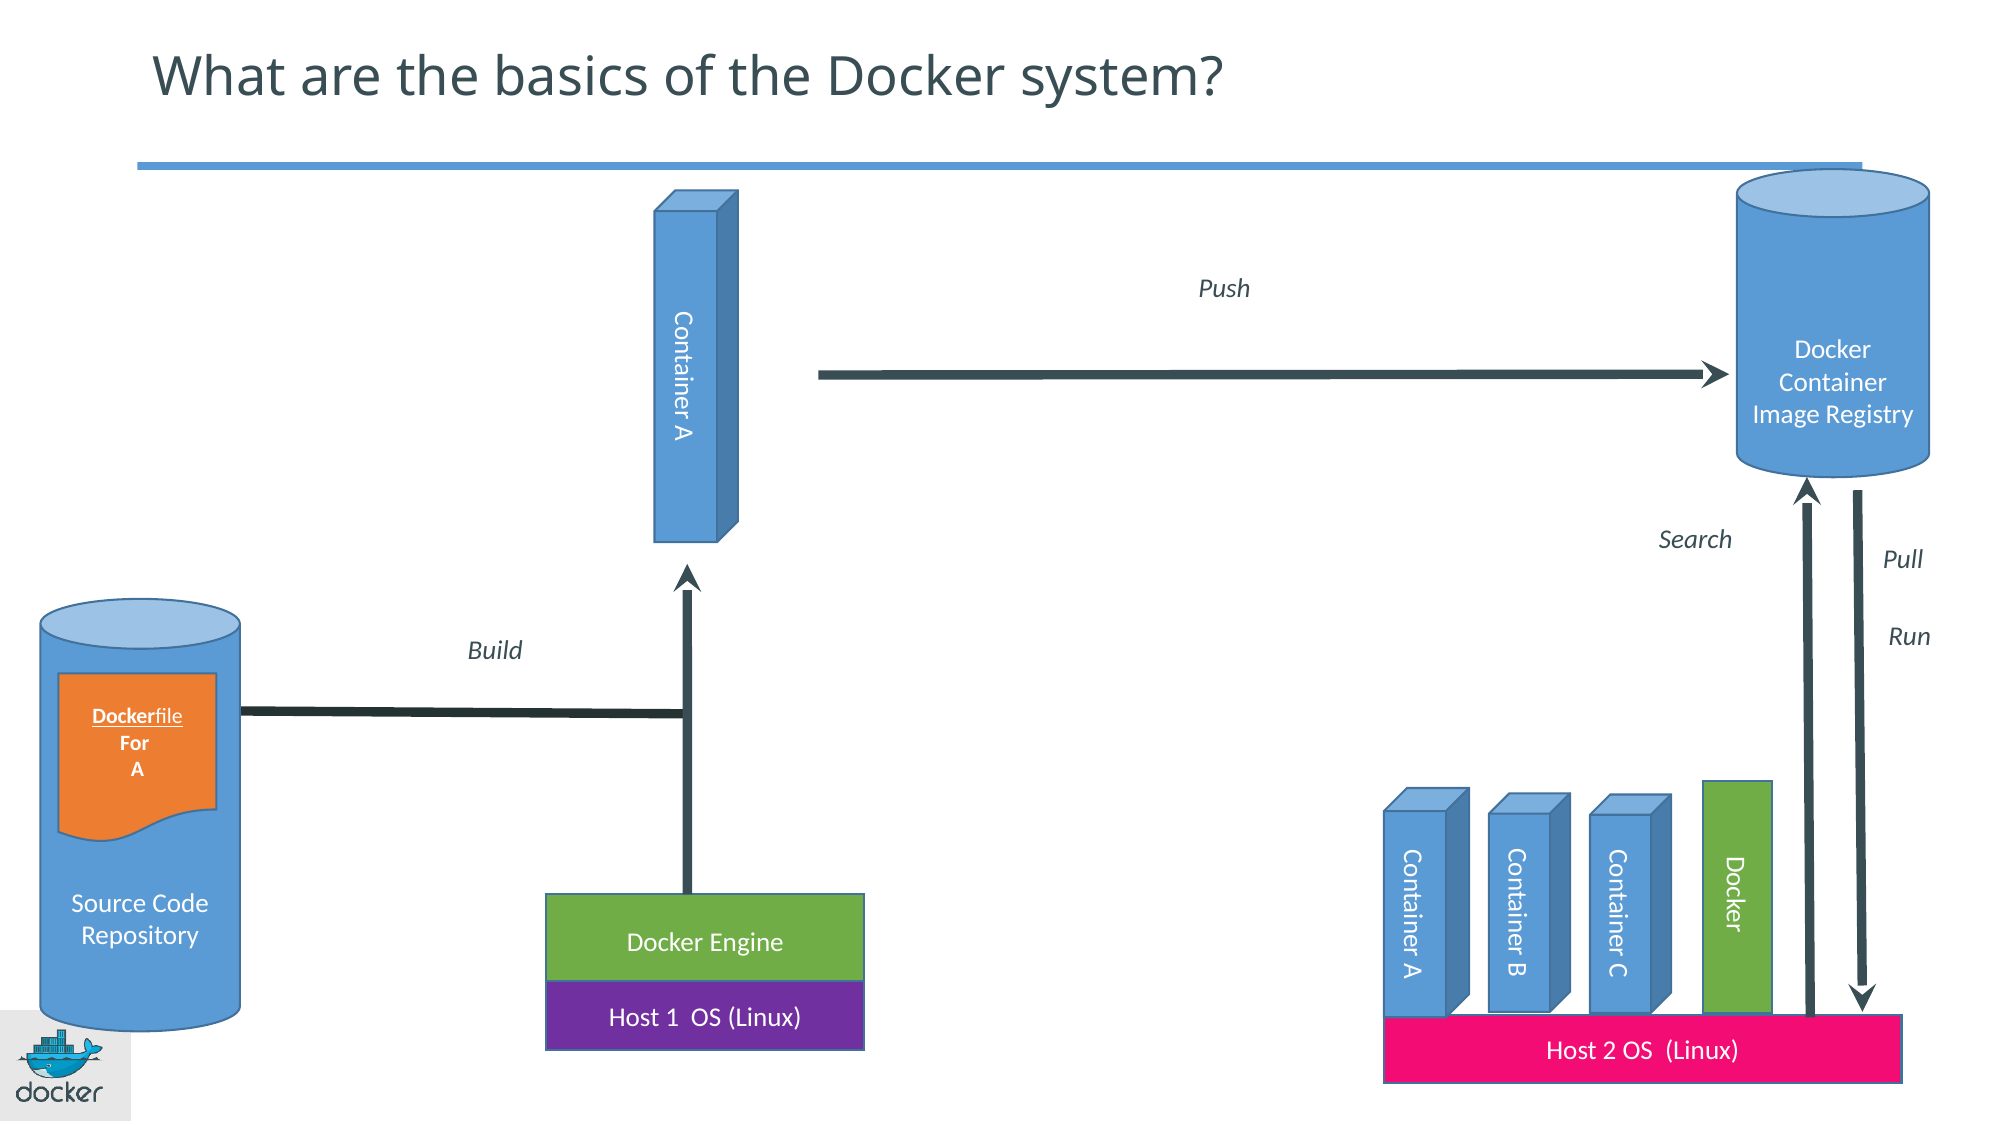

# What are the basics of the Docker system?
Docker
Container
Image Registry
Push
Container A
Search
Pull
Source Code Repository
Run
Build
Dockerfile
For
A
Docker
Container B
Container A
Container C
Docker Engine
Host 1 OS (Linux)
Host 2 OS (Linux)